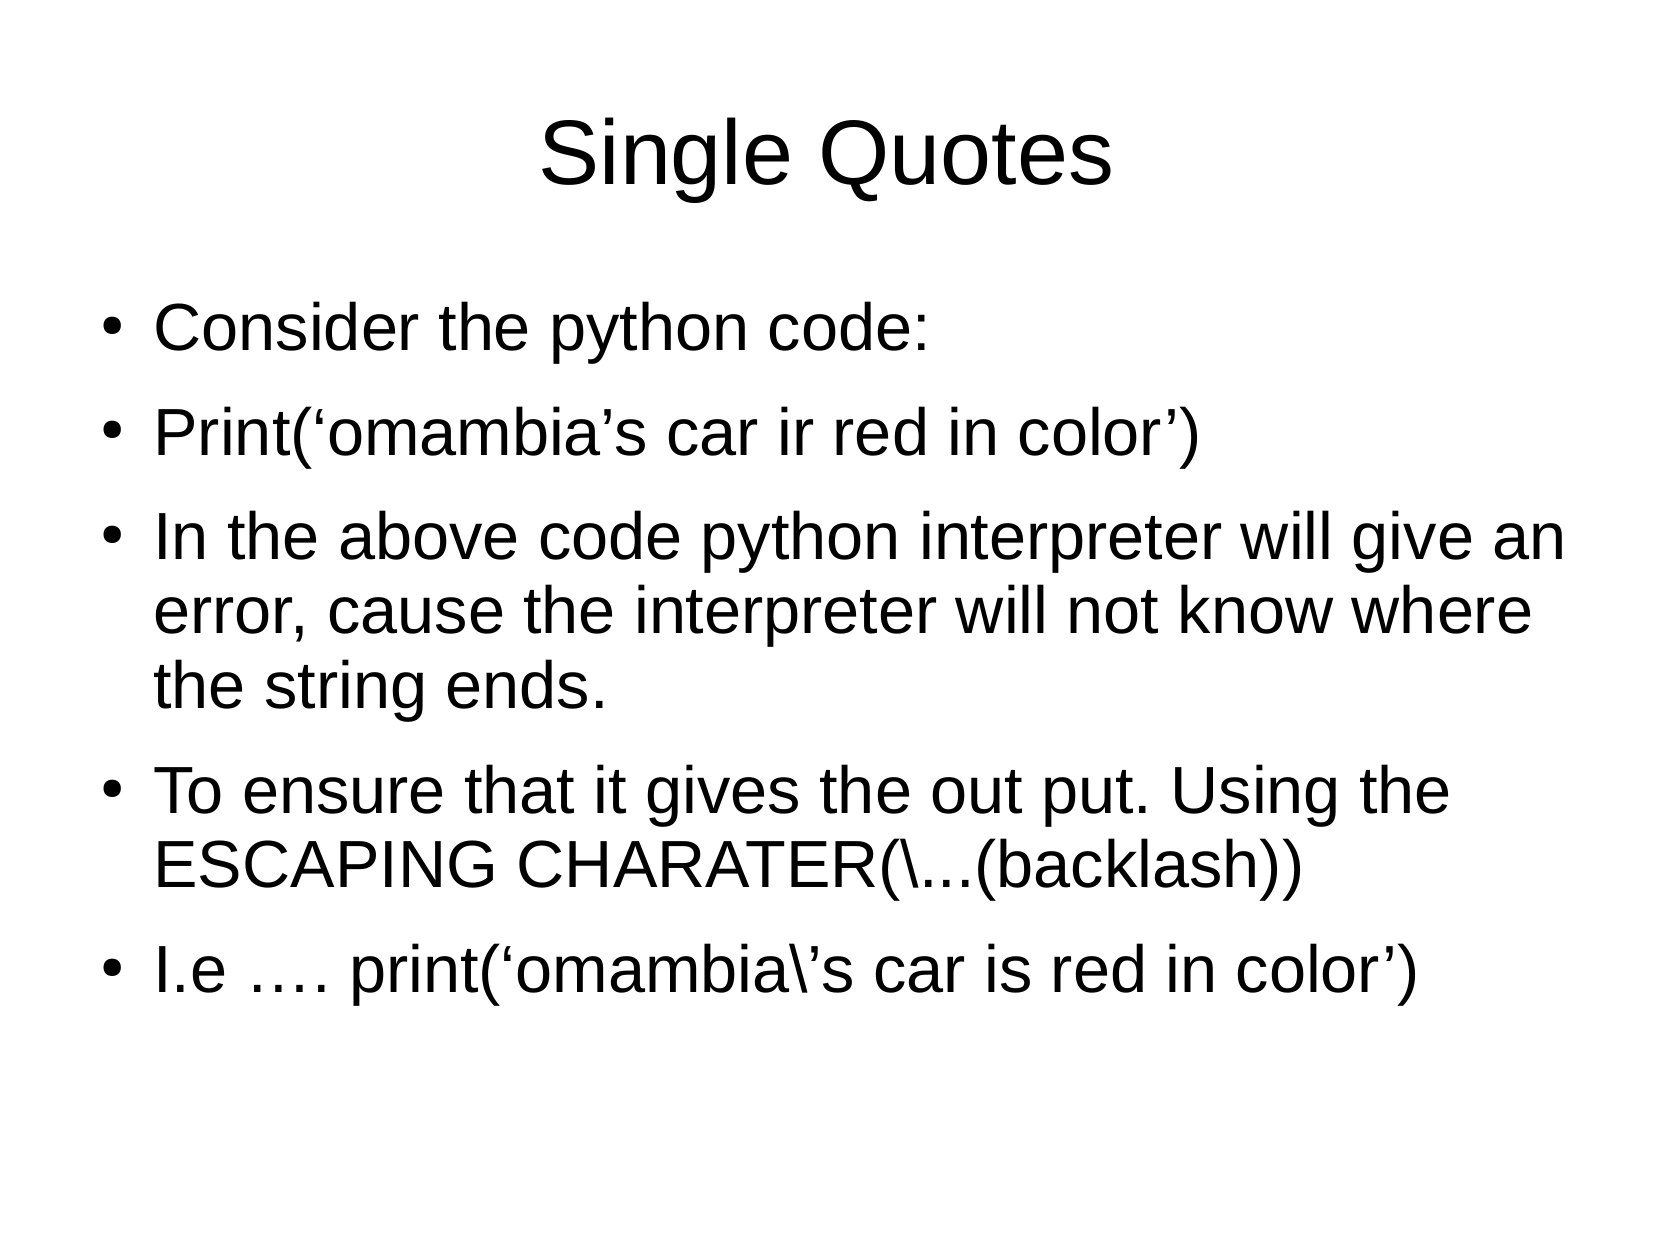

# Single Quotes
Consider the python code:
Print(‘omambia’s car ir red in color’)
In the above code python interpreter will give an error, cause the interpreter will not know where the string ends.
To ensure that it gives the out put. Using the ESCAPING CHARATER(\...(backlash))
I.e …. print(‘omambia\’s car is red in color’)